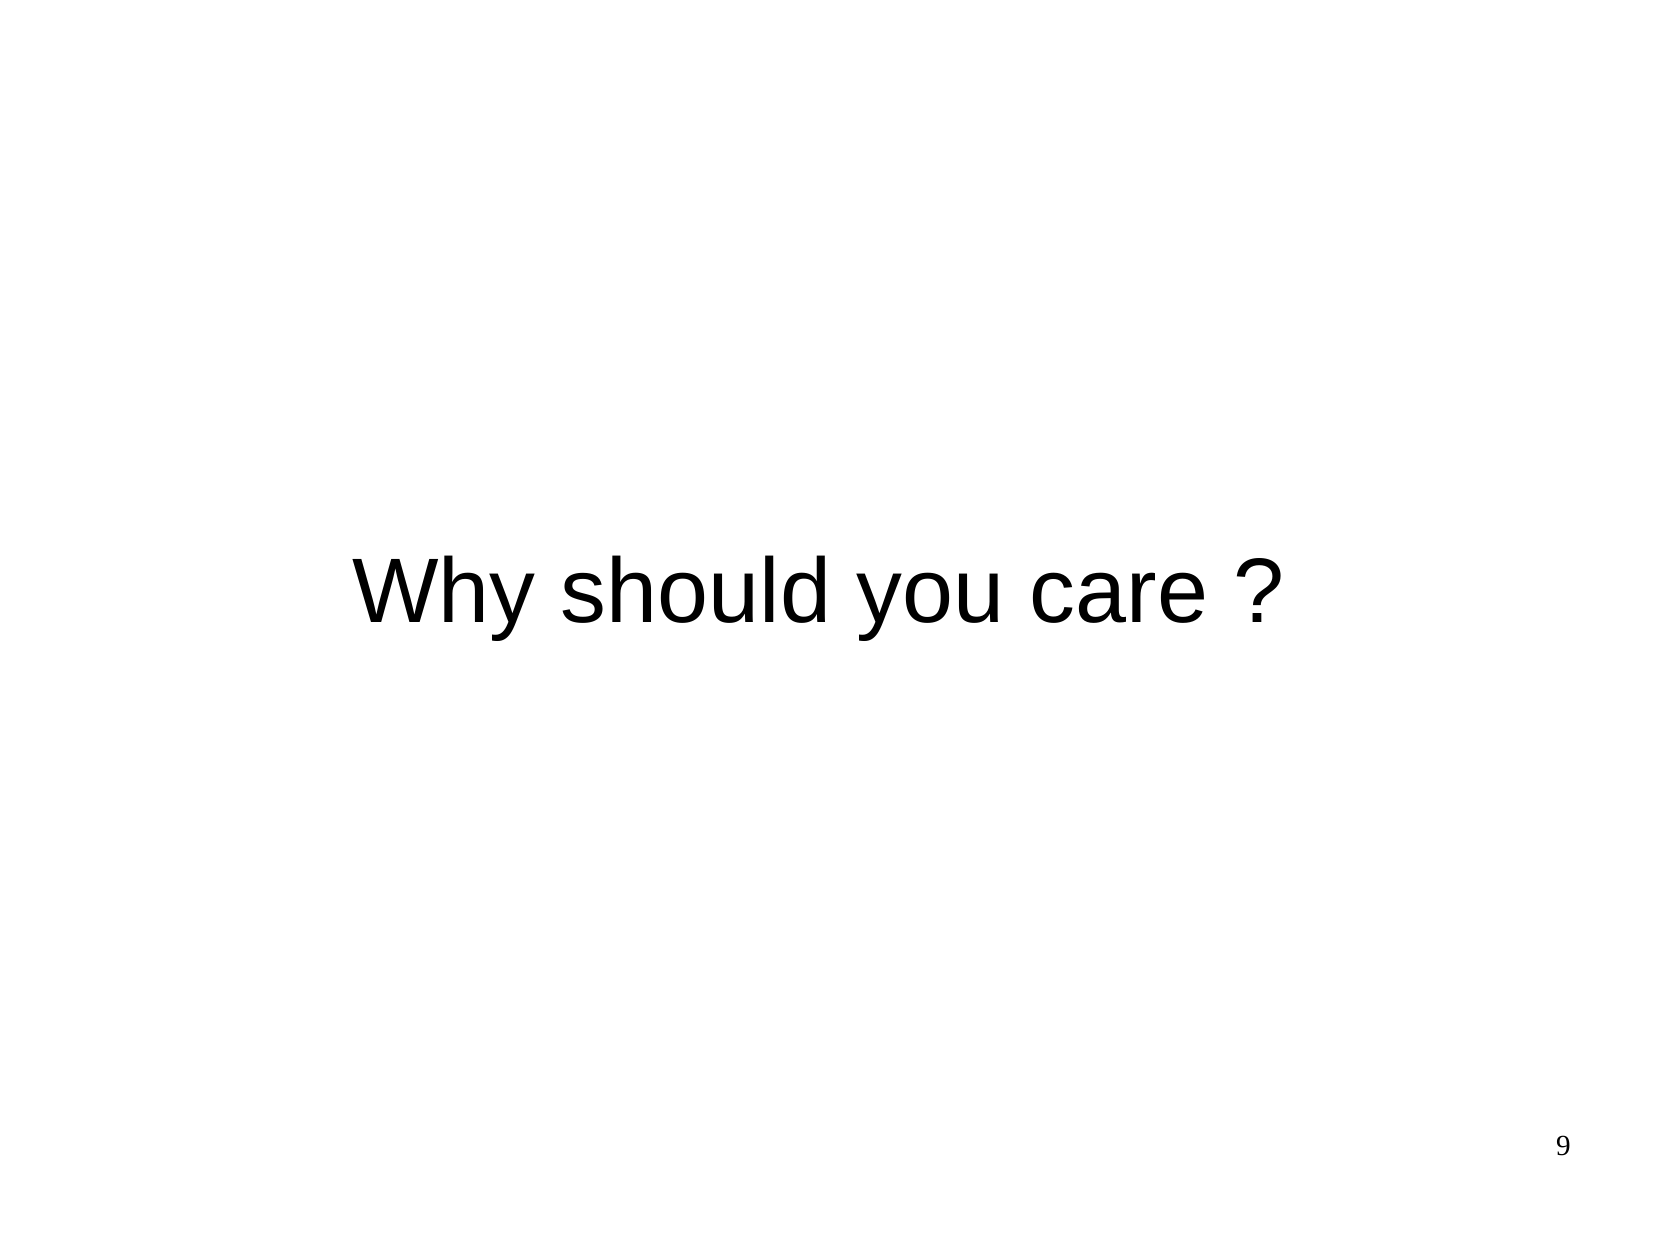

# Why should you care ?
9